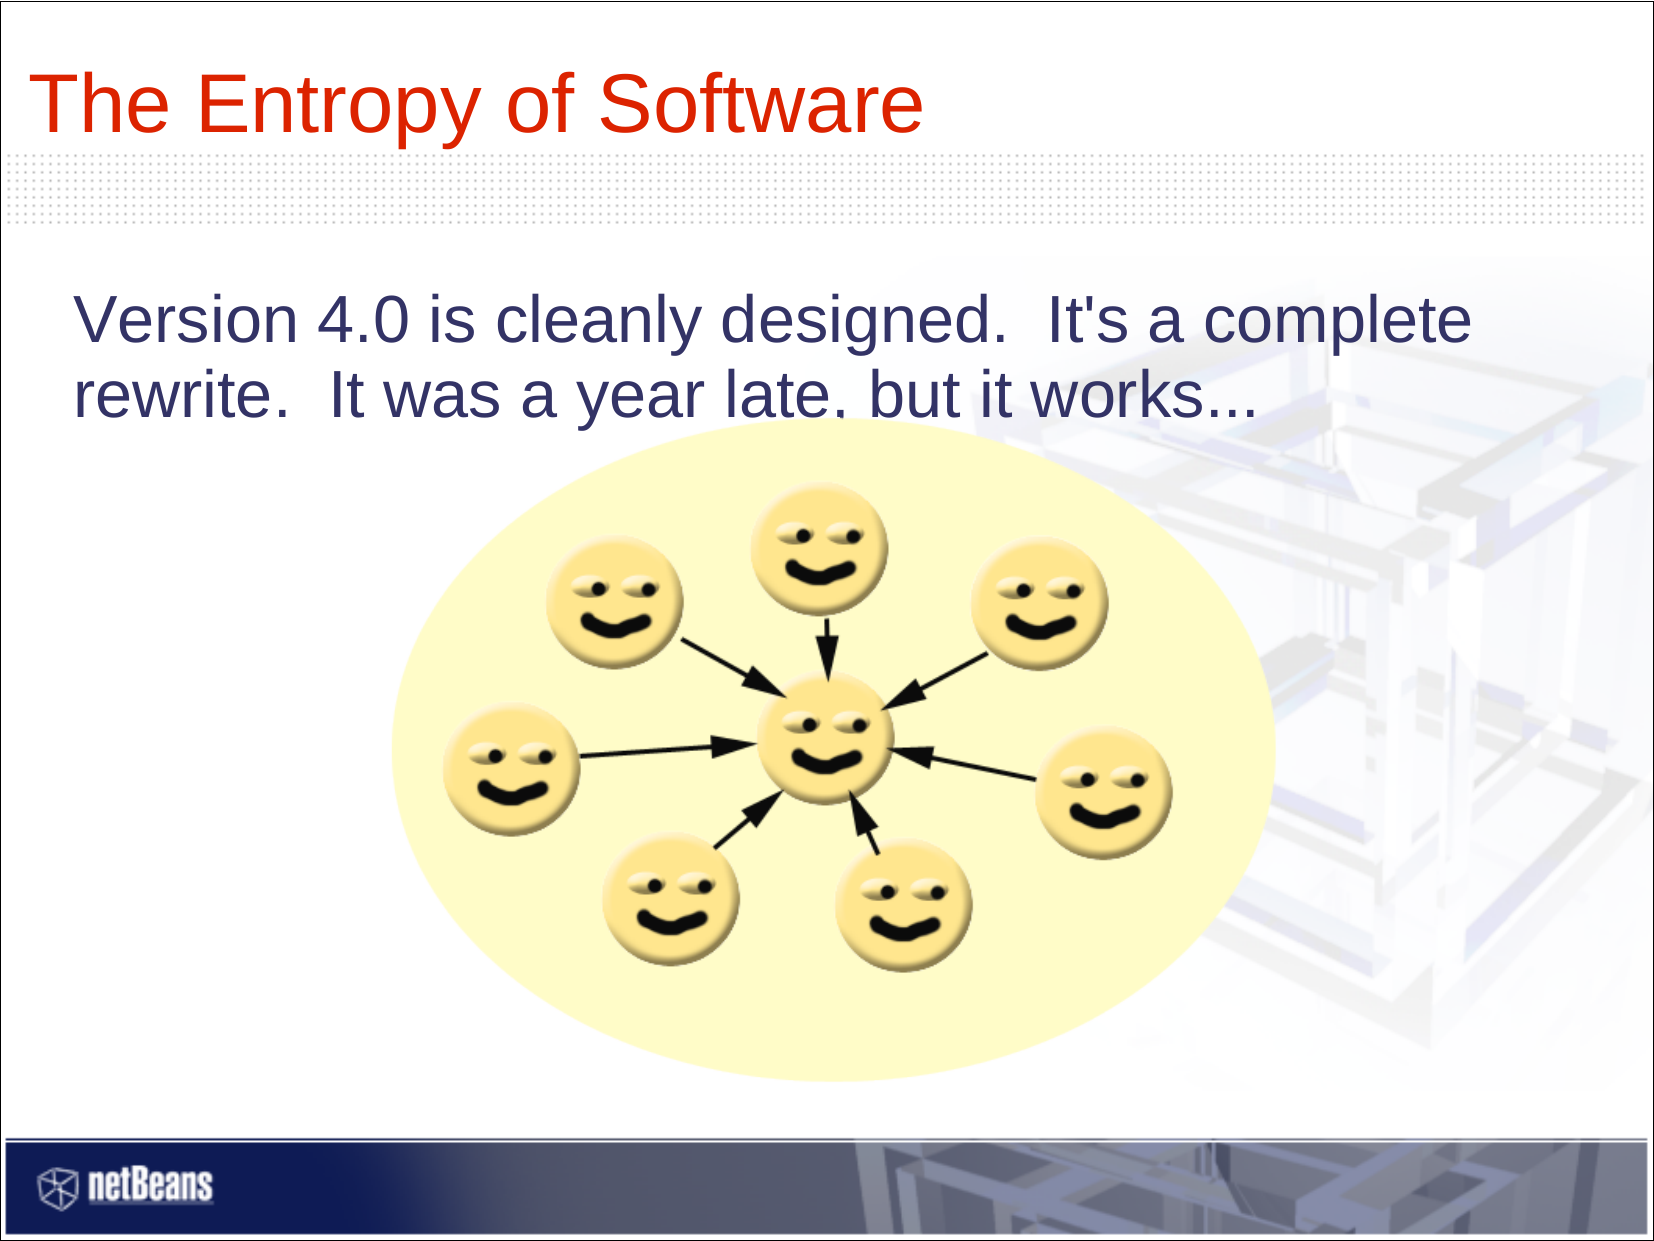

# The Entropy of Software
Version 4.0 is cleanly designed. It's a complete rewrite. It was a year late, but it works...